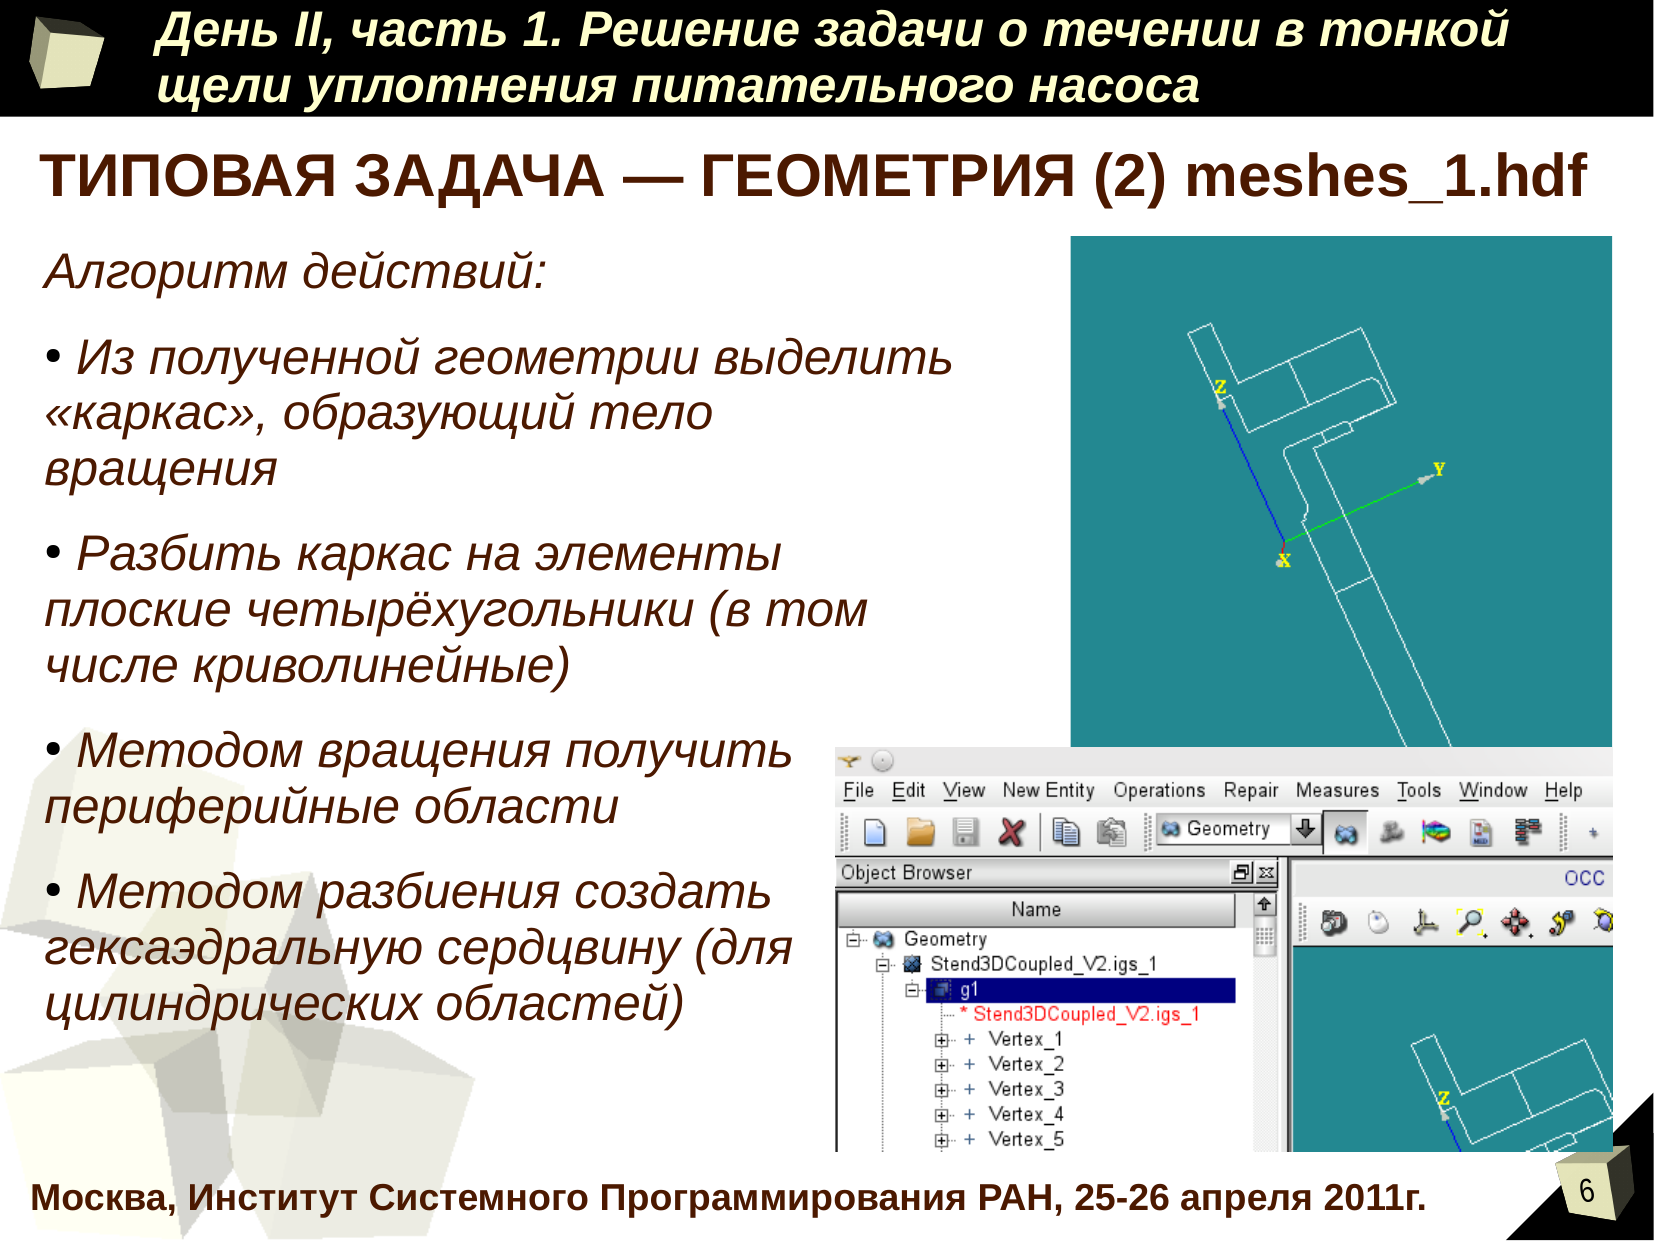

ТИПОВАЯ ЗАДАЧА — ГЕОМЕТРИЯ (2) meshes_1.hdf
Алгоритм действий:
 Из полученной геометрии выделить «каркас», образующий тело вращения
 Разбить каркас на элементы плоские четырёхугольники (в том числе криволинейные)
 Методом вращения получить периферийные области
 Методом разбиения создать гексаэдральную сердцвину (для цилиндрических областей)